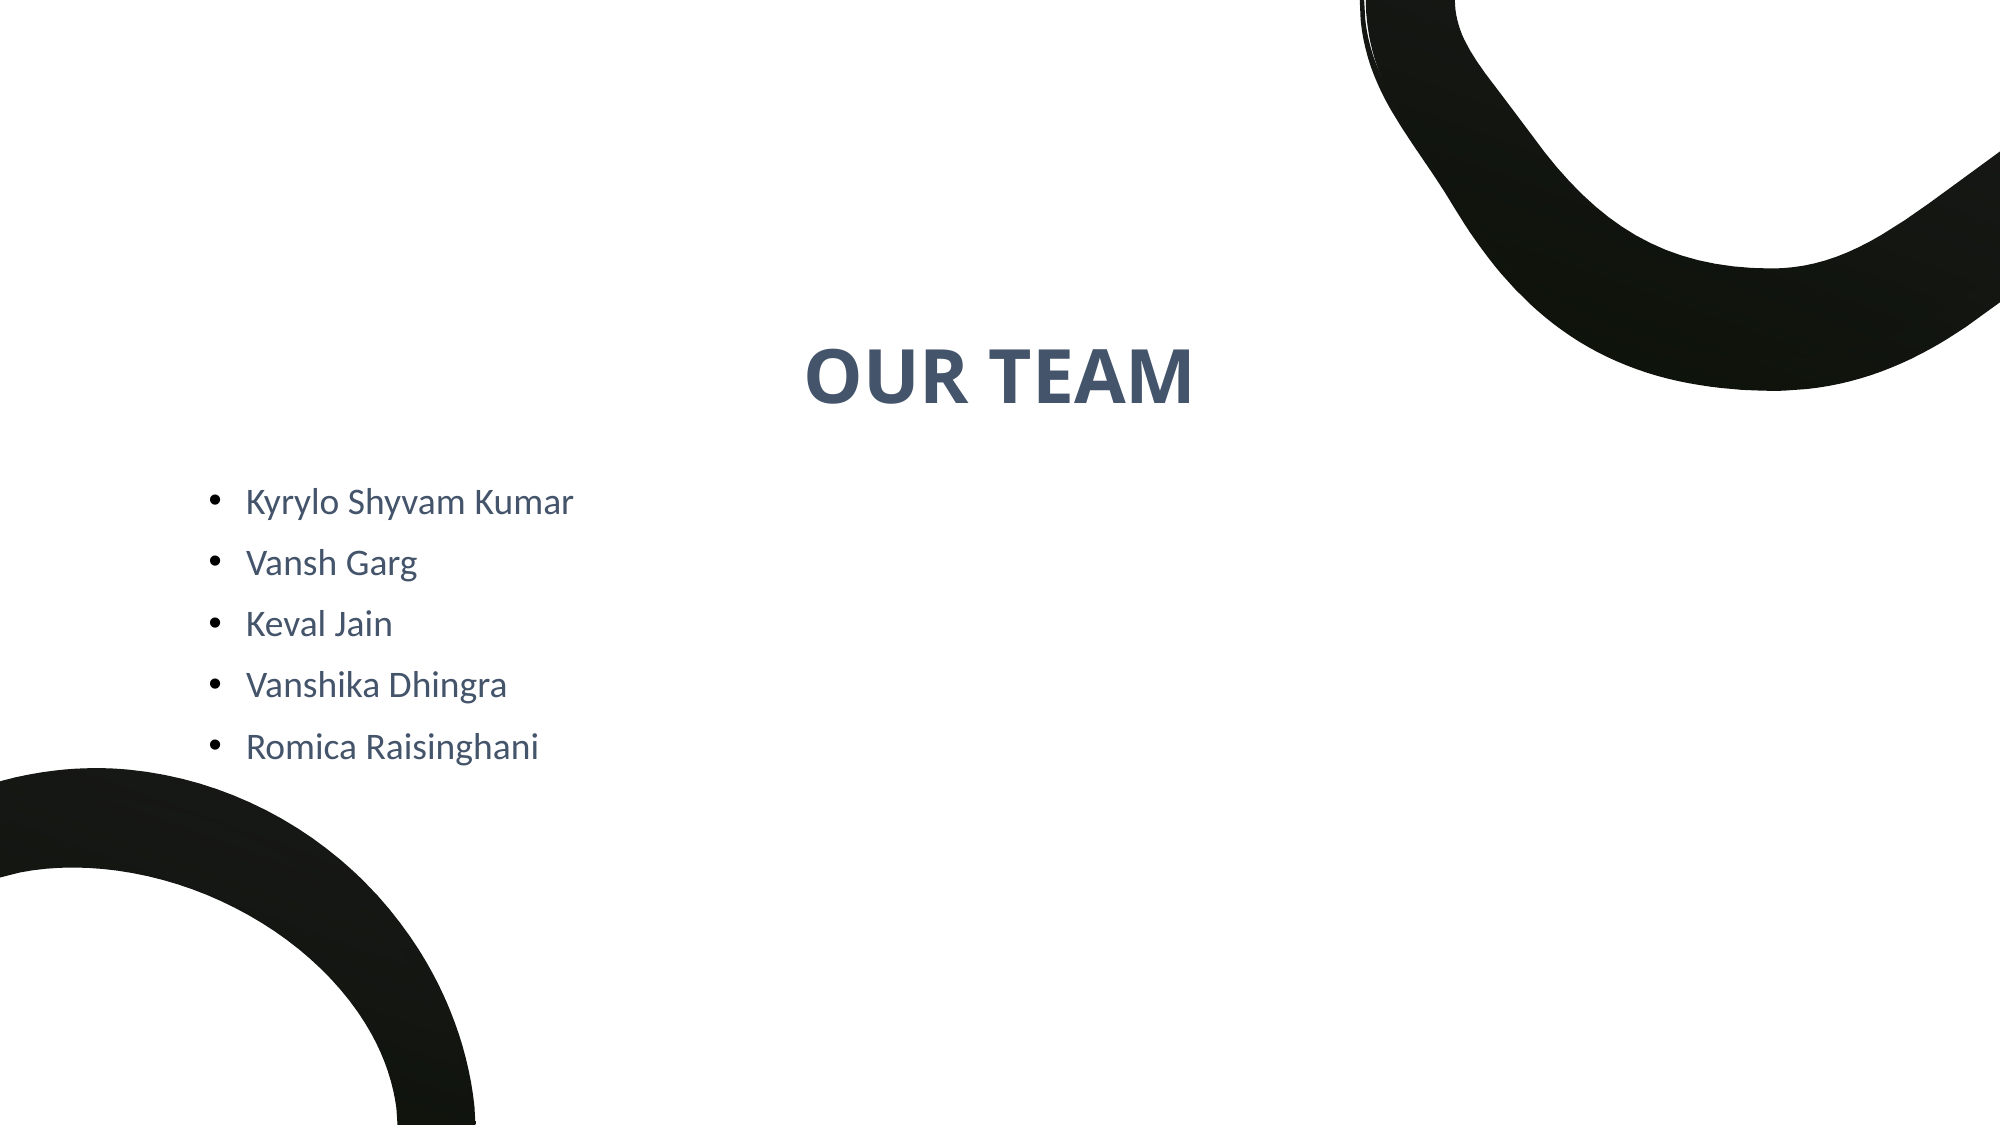

# OUR TEAM
Kyrylo Shyvam Kumar
Vansh Garg
Keval Jain
Vanshika Dhingra
Romica Raisinghani